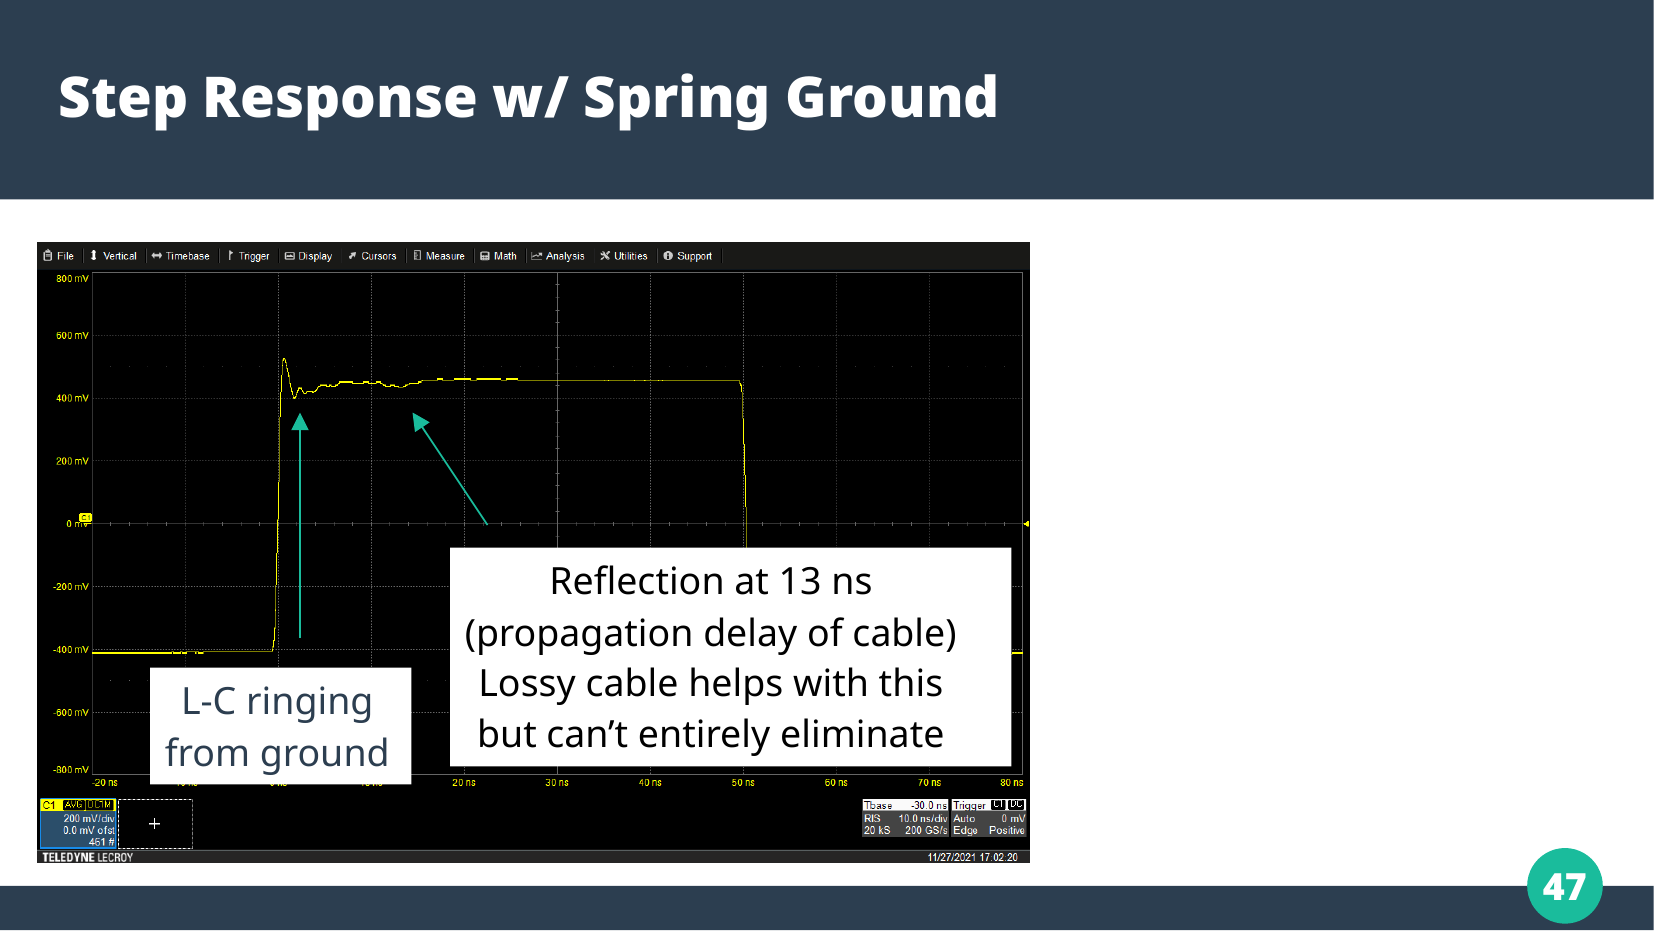

# Step Response w/ Spring Ground
Reflection at 13 ns
(propagation delay of cable)
Lossy cable helps with this
but can’t entirely eliminate
L-C ringing
from ground